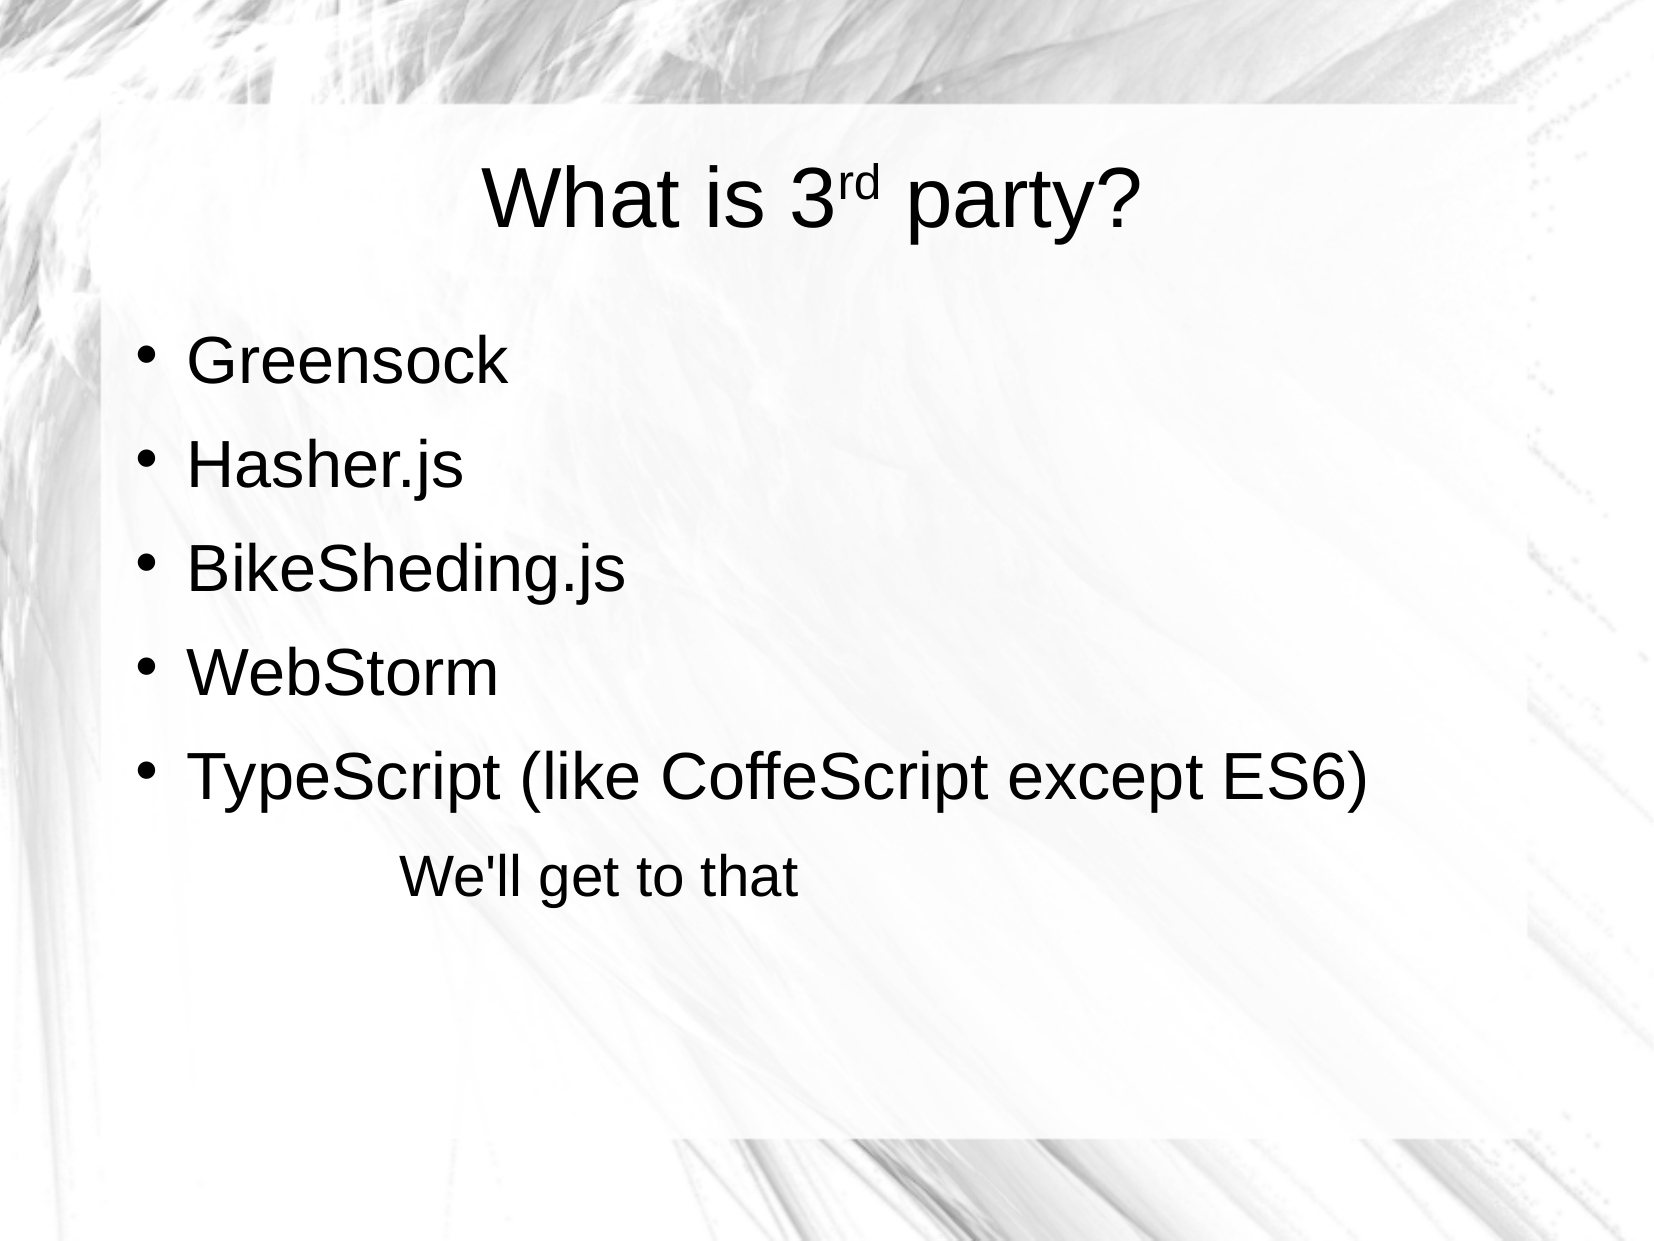

# What is 3rd party?
Greensock
Hasher.js
BikeSheding.js
WebStorm
TypeScript (like CoffeScript except ES6)
We'll get to that